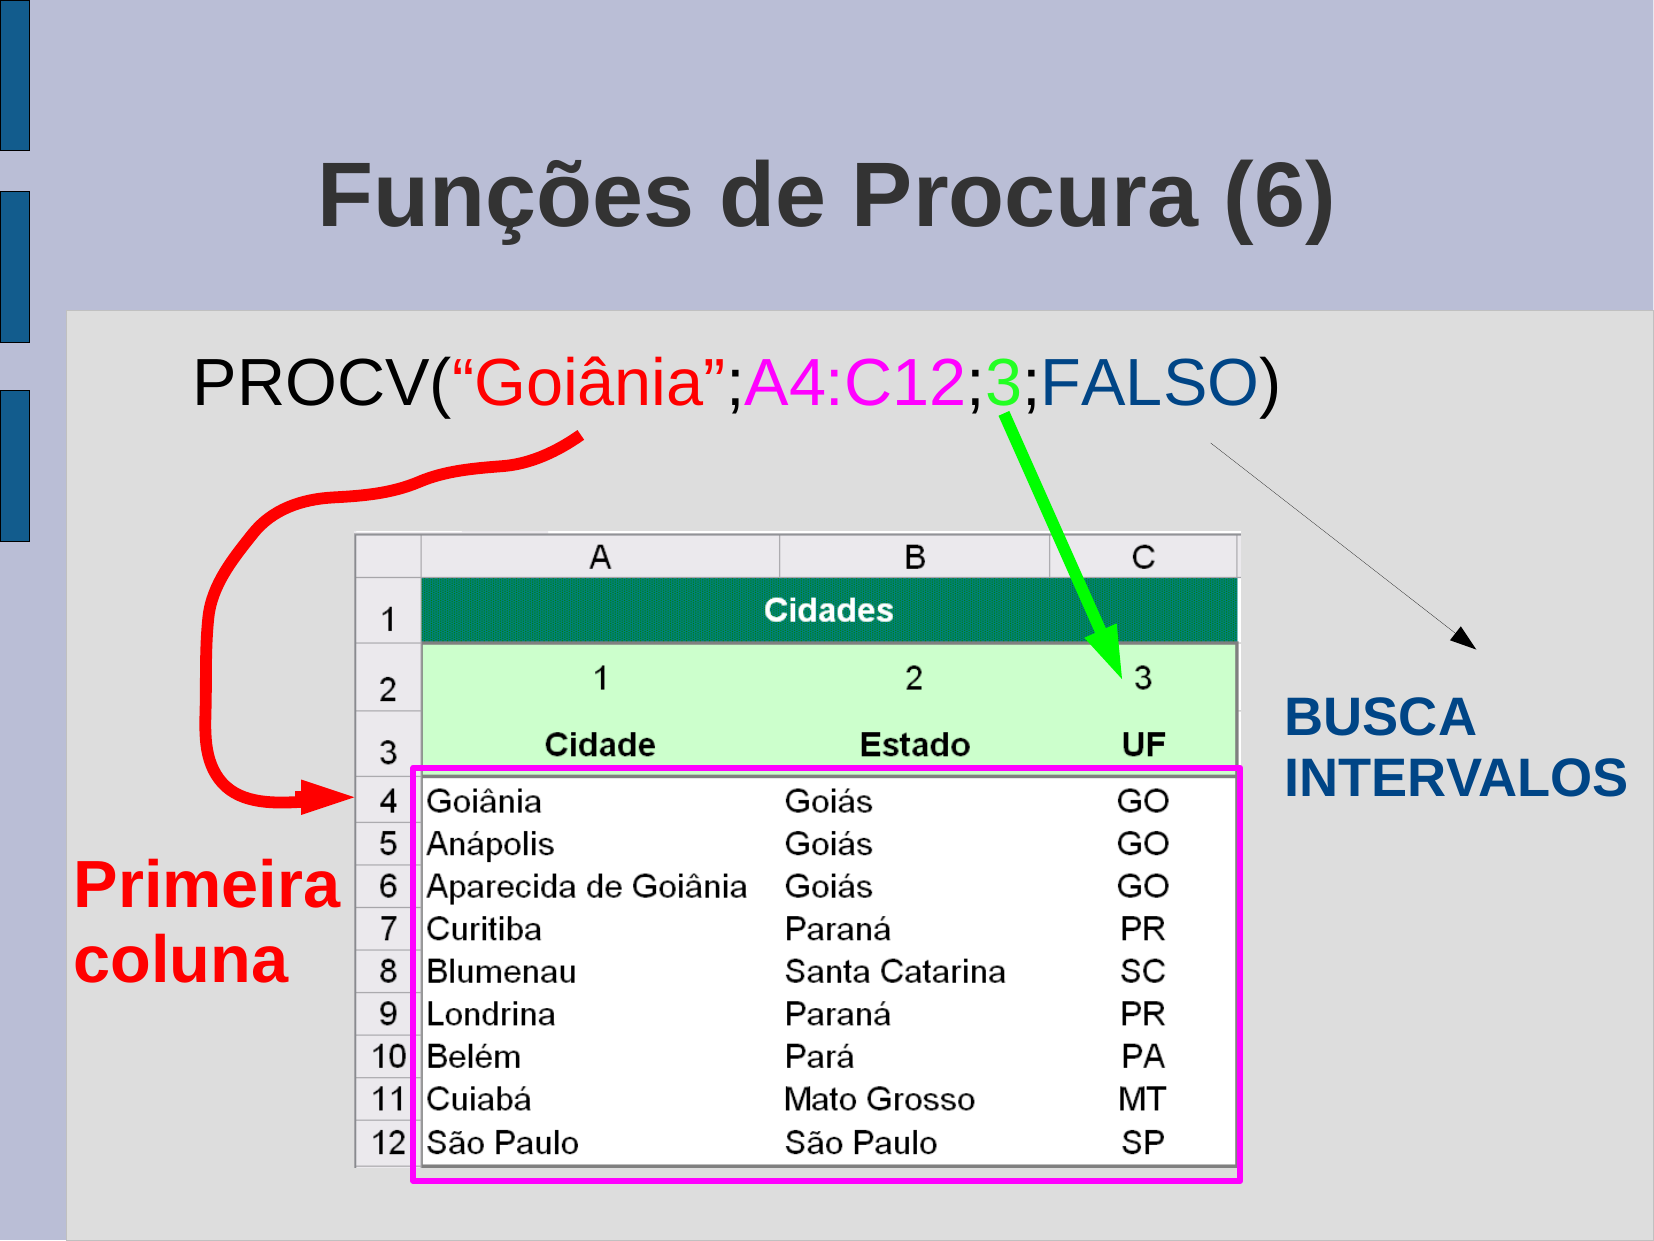

# Funções de Procura (6)
PROCV(“Goiânia”;A4:C12;3;FALSO)
BUSCA INTERVALOS
Primeira coluna